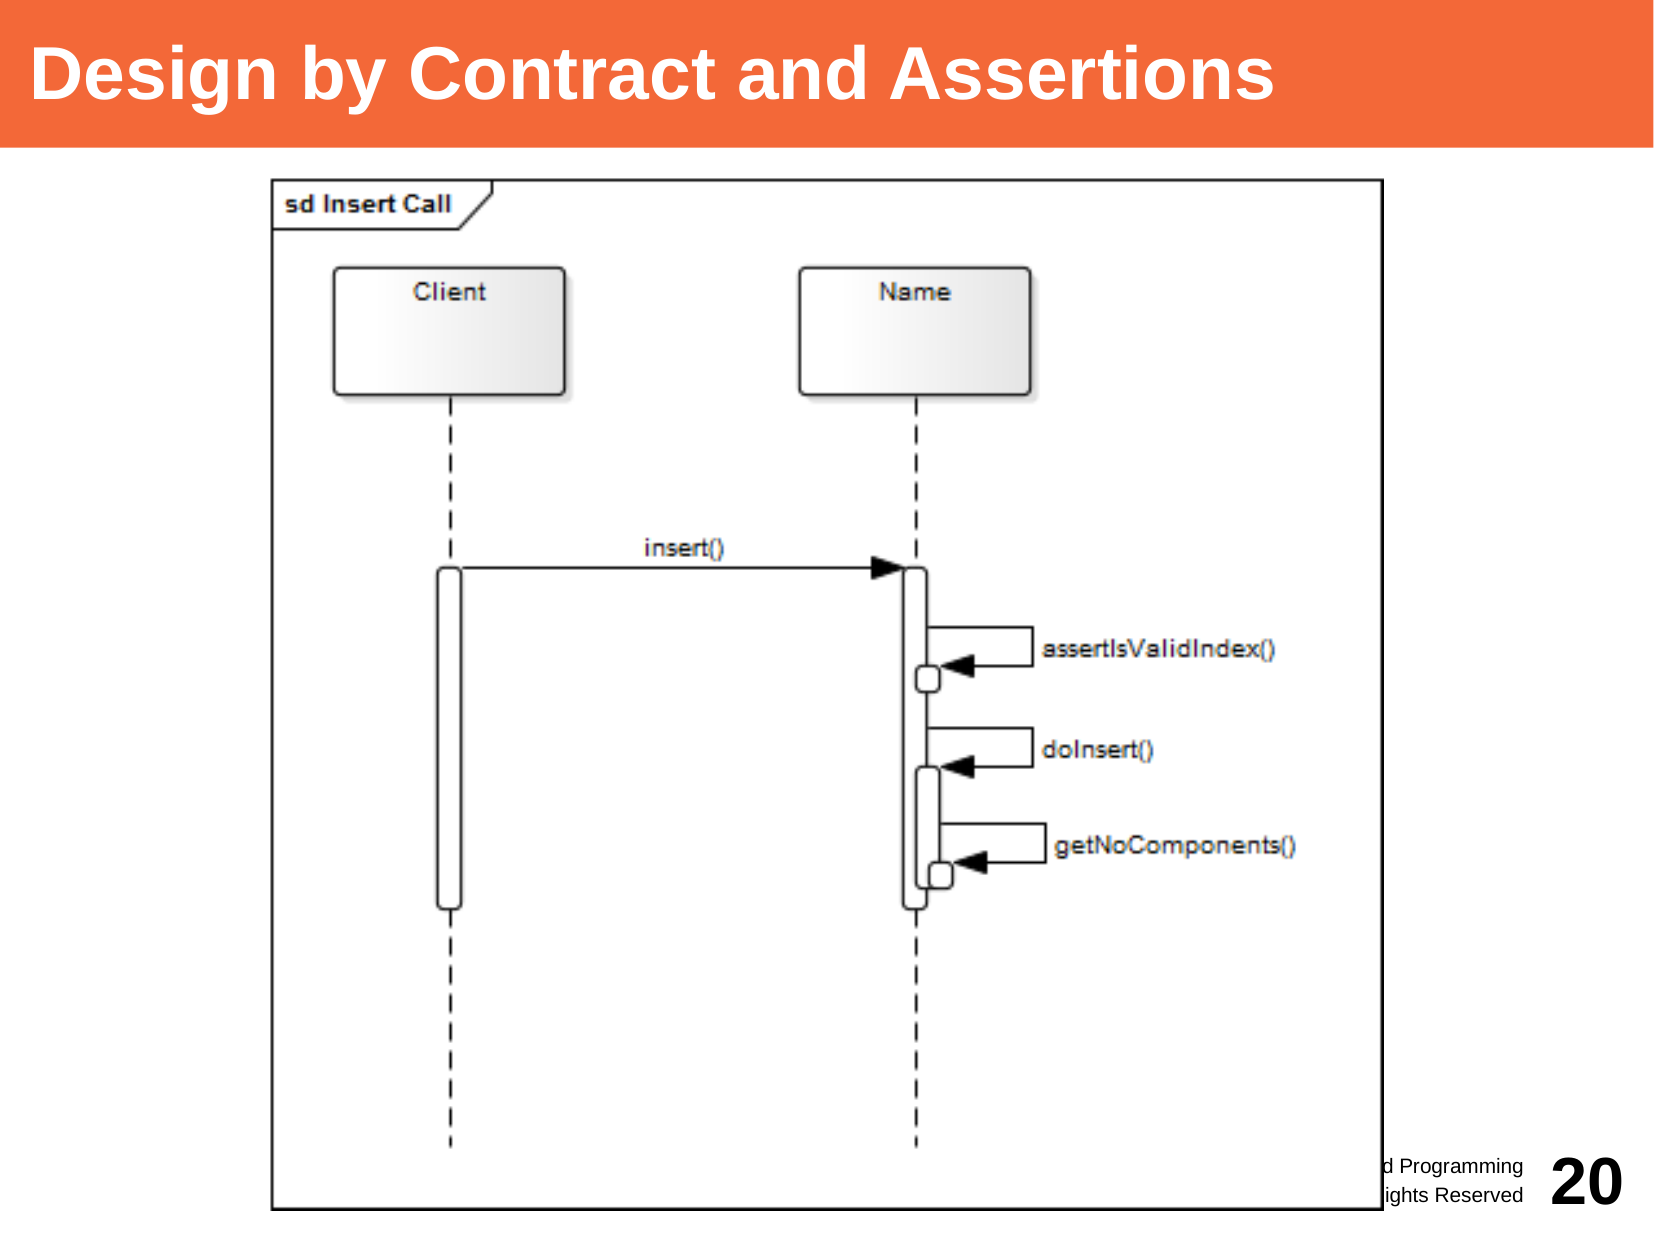

# Design by Contract and Assertions
Advanced Design and Programming
20
© 2018 Dirk Riehle - All Rights Reserved